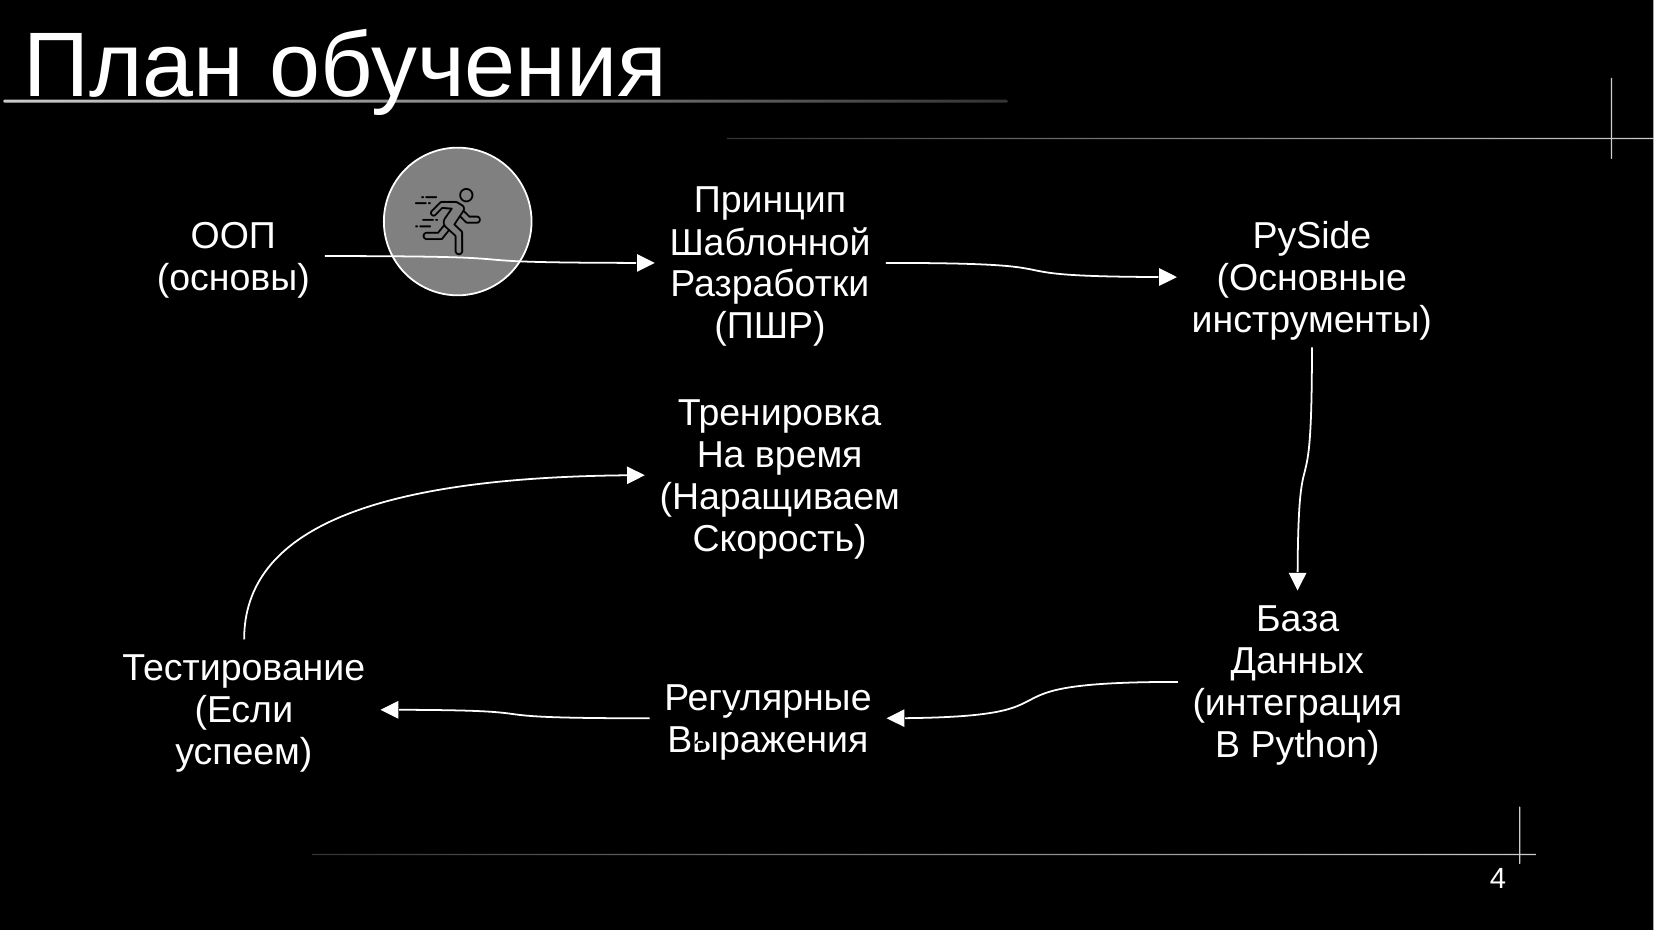

# План обучения
Принцип
Шаблонной
Разработки
(ПШР)
ООП
(основы)
PySide
(Основные
инструменты)
Тренировка
На время
(Наращиваем
Скорость)
База
Данных
(интеграция
В Python)
Тестирование
(Если
успеем)
?
?
?
Регулярные
Выражения
?
?
?
?
4